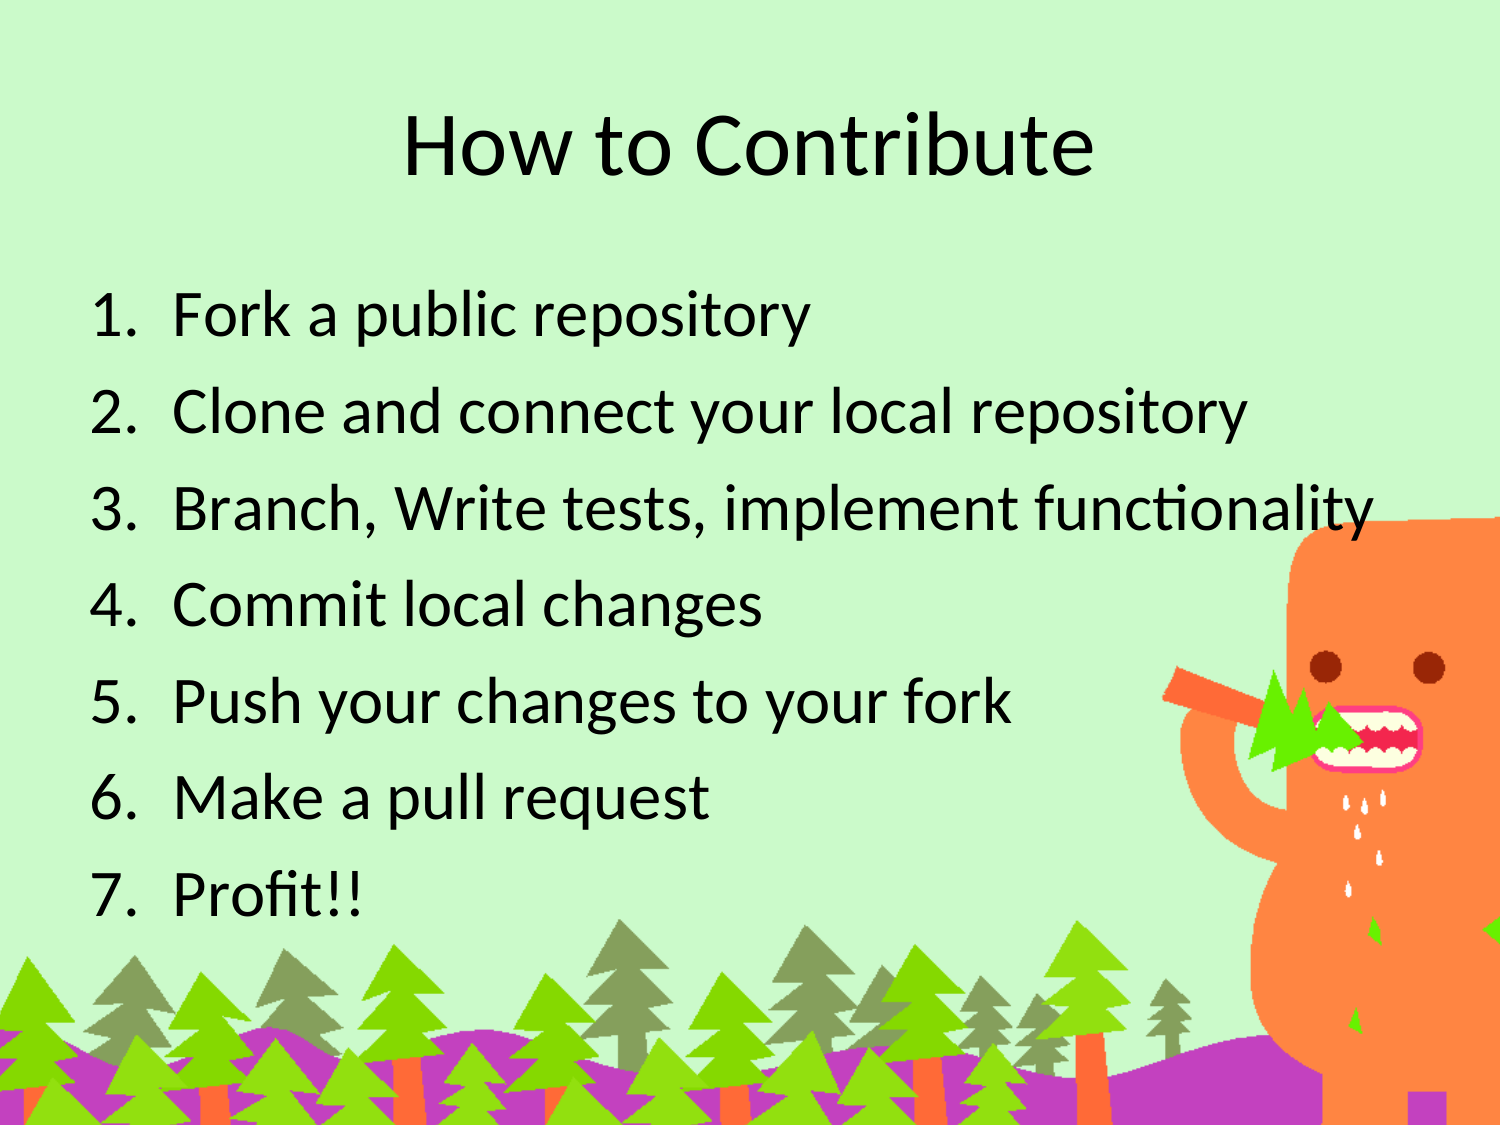

How to Contribute
Fork a public repository
Clone and connect your local repository
Branch, Write tests, implement functionality
Commit local changes
Push your changes to your fork
Make a pull request
Profit!!